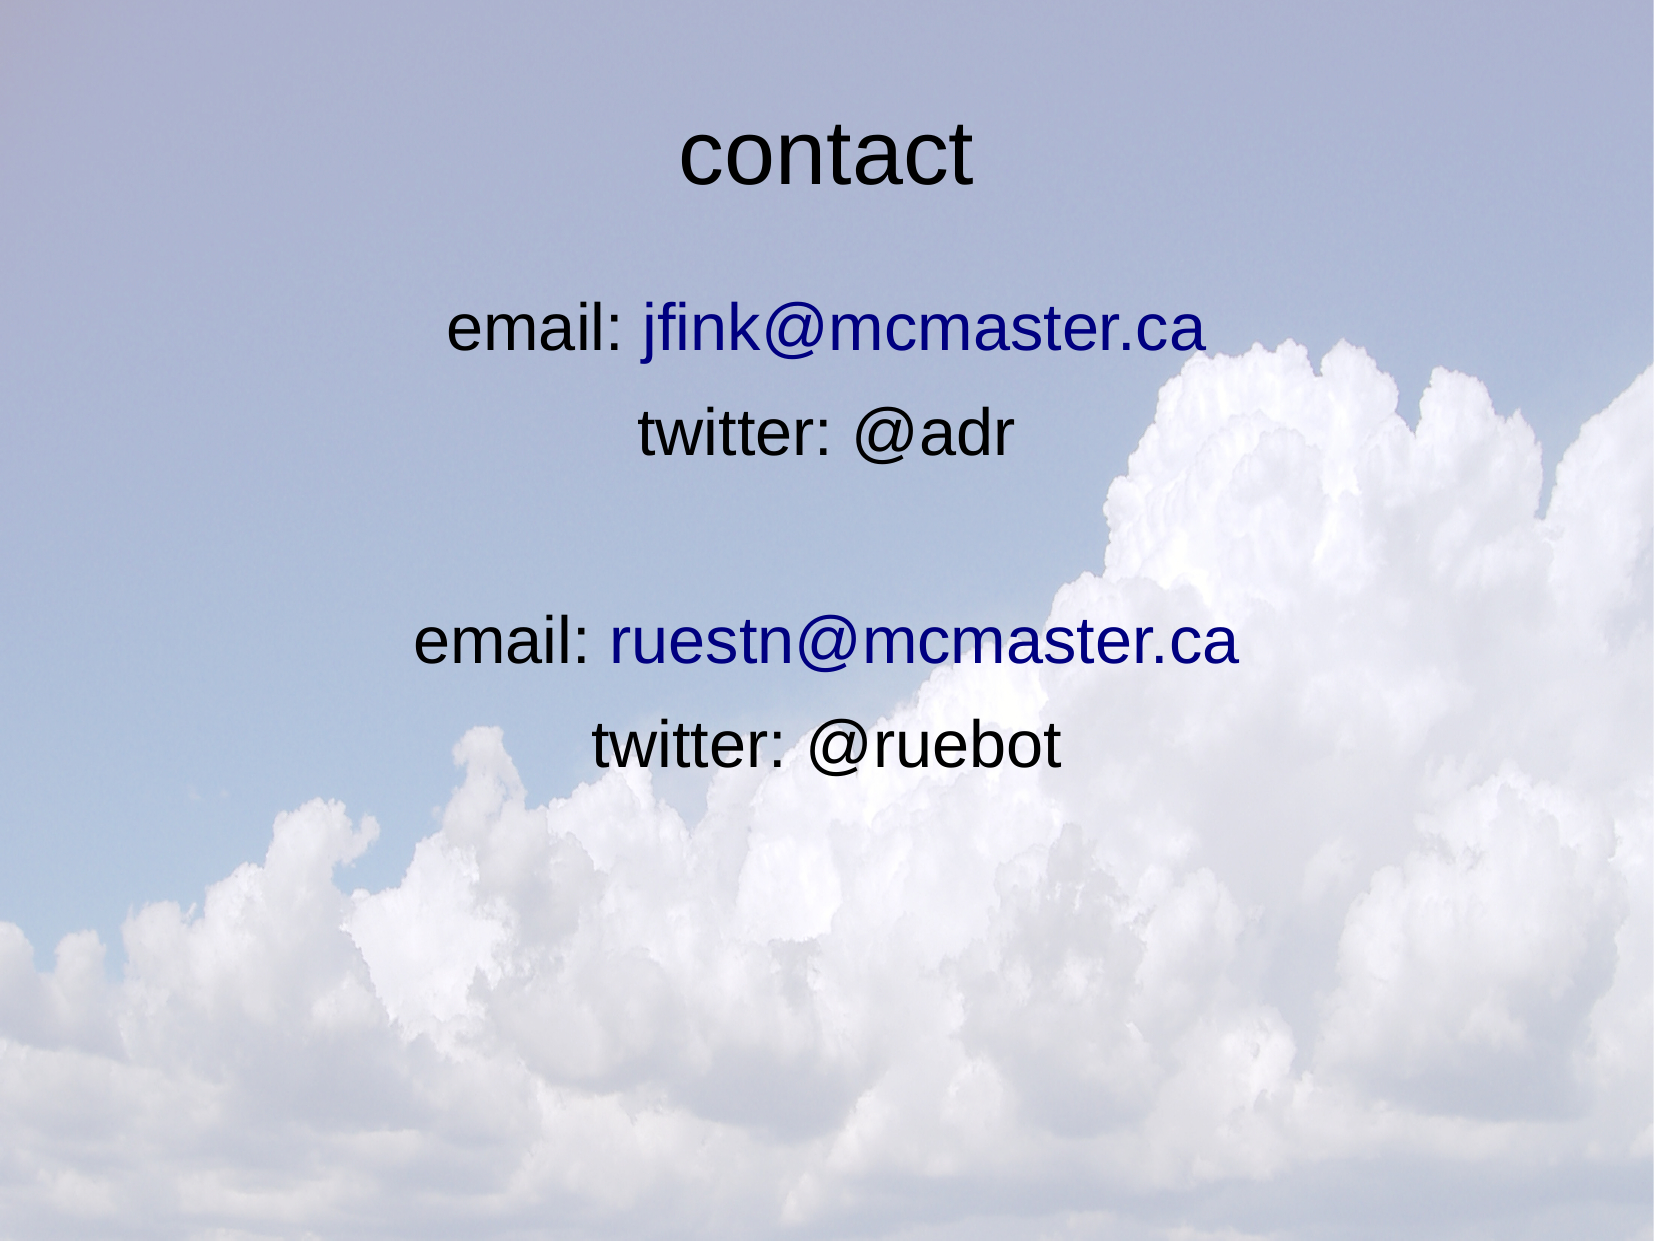

# contact
email: jfink@mcmaster.ca
twitter: @adr
email: ruestn@mcmaster.ca
twitter: @ruebot